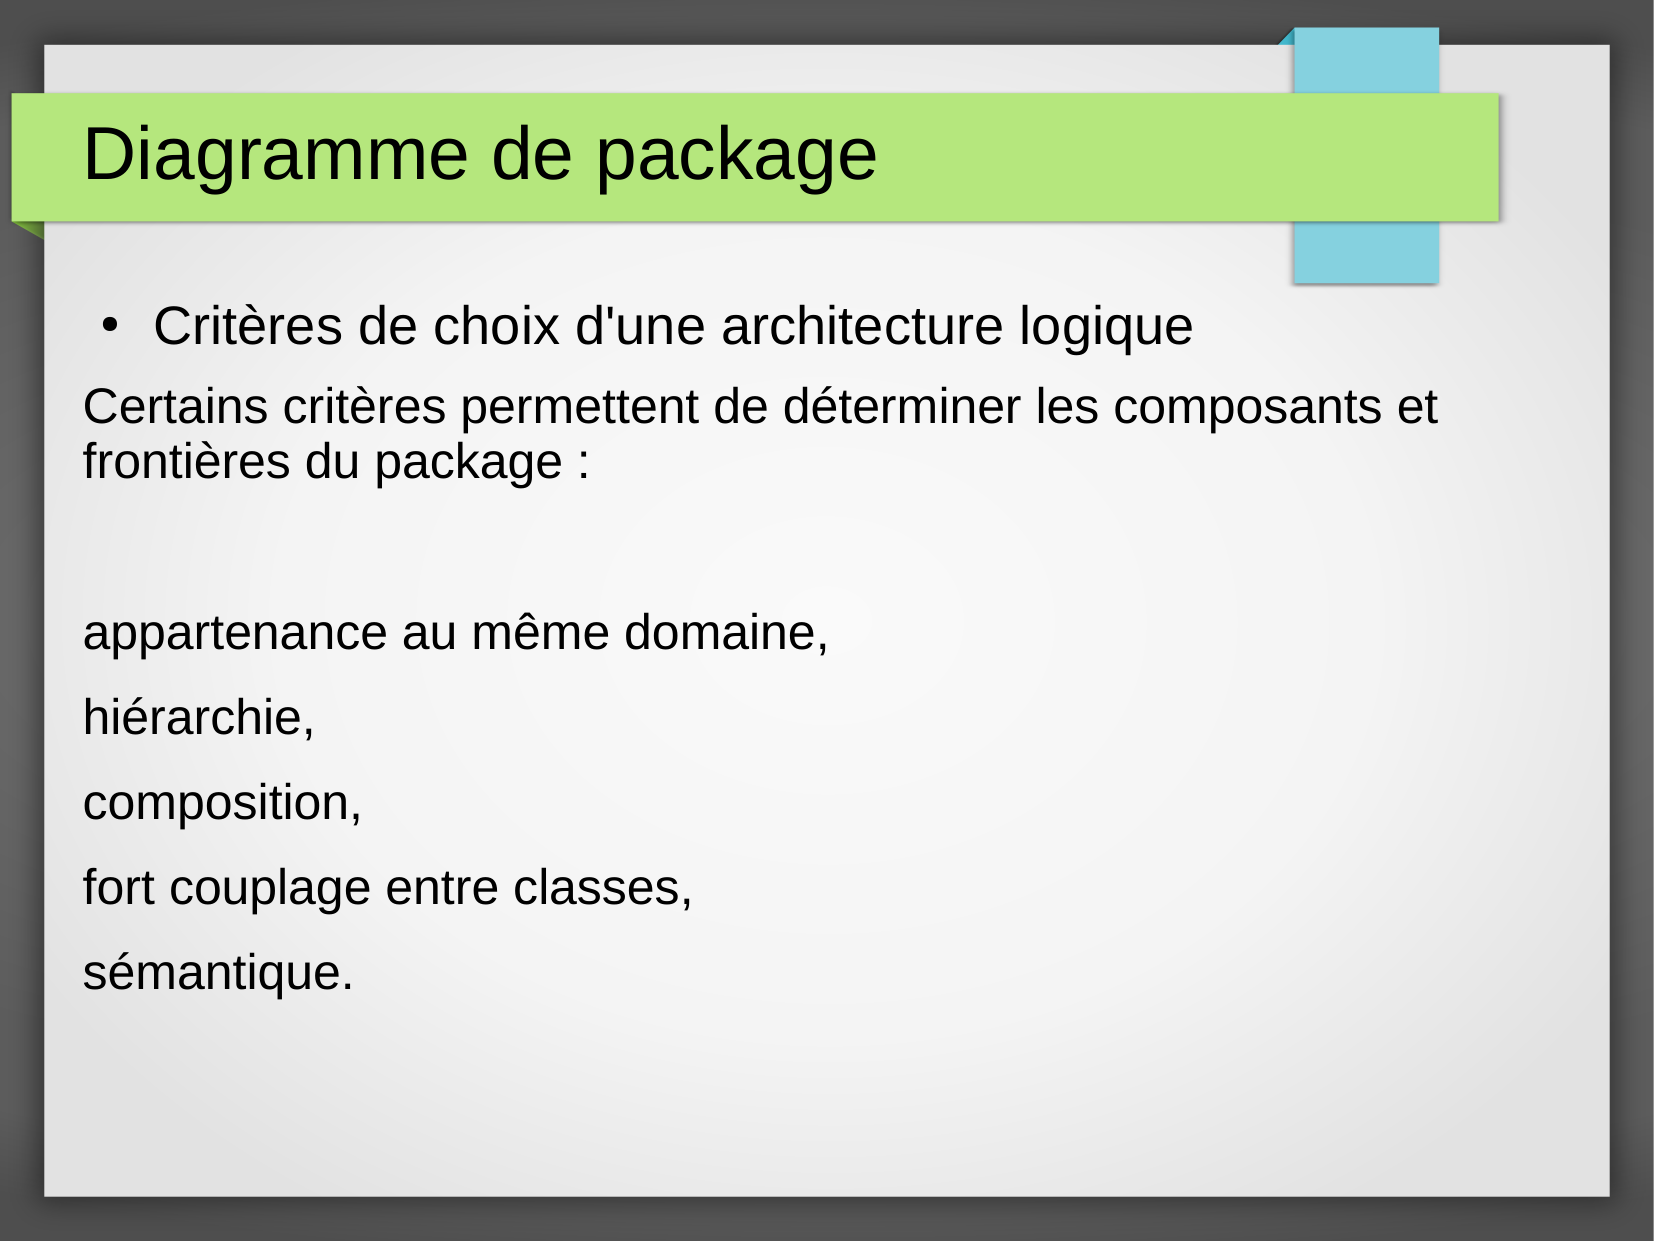

# Diagramme de package
Critères de choix d'une architecture logique
Certains critères permettent de déterminer les composants et frontières du package :
appartenance au même domaine,
hiérarchie,
composition,
fort couplage entre classes,
sémantique.